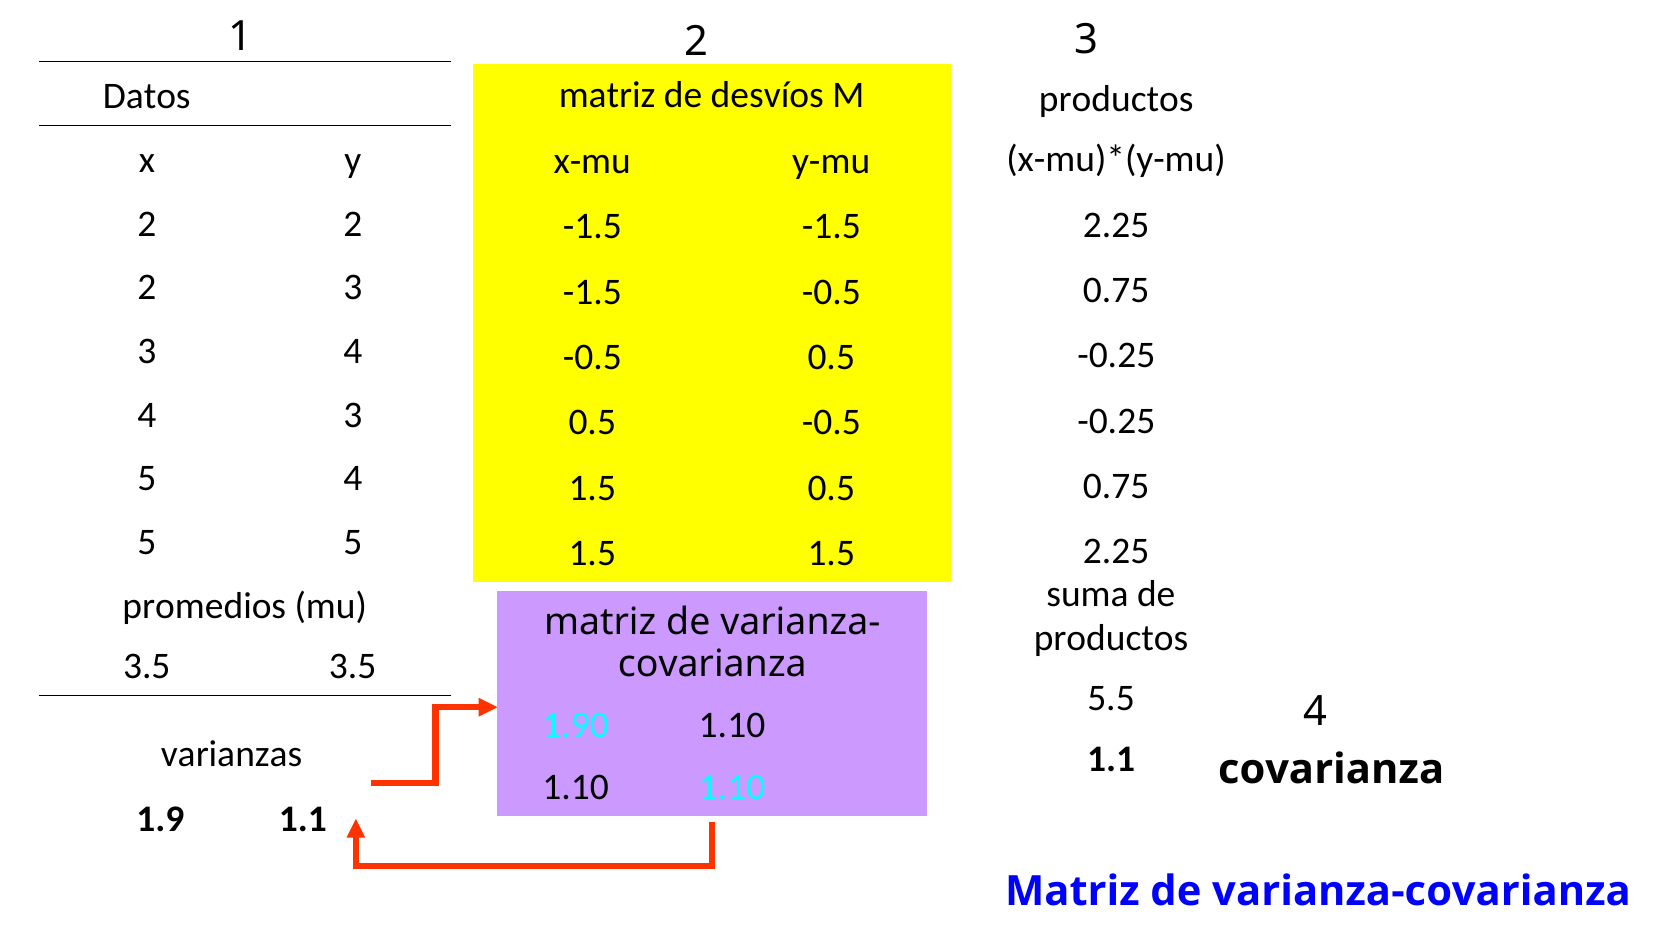

1
3
2
| Datos | |
| --- | --- |
| x | y |
| 2 | 2 |
| 2 | 3 |
| 3 | 4 |
| 4 | 3 |
| 5 | 4 |
| 5 | 5 |
| promedios (mu) | |
| 3.5 | 3.5 |
| productos |
| --- |
| (x-mu)\*(y-mu) |
| 2.25 |
| 0.75 |
| -0.25 |
| -0.25 |
| 0.75 |
| 2.25 |
| matriz de desvíos M | |
| --- | --- |
| x-mu | y-mu |
| -1.5 | -1.5 |
| -1.5 | -0.5 |
| -0.5 | 0.5 |
| 0.5 | -0.5 |
| 1.5 | 0.5 |
| 1.5 | 1.5 |
| suma de productos |
| --- |
| 5.5 |
| 1.1 |
| |
| matriz de varianza-covarianza | | | |
| --- | --- | --- | --- |
| 1.90 | 1.10 | | |
| 1.10 | 1.10 | | |
4
| varianzas | |
| --- | --- |
| 1.9 | 1.1 |
covarianza
Matriz de varianza-covarianza